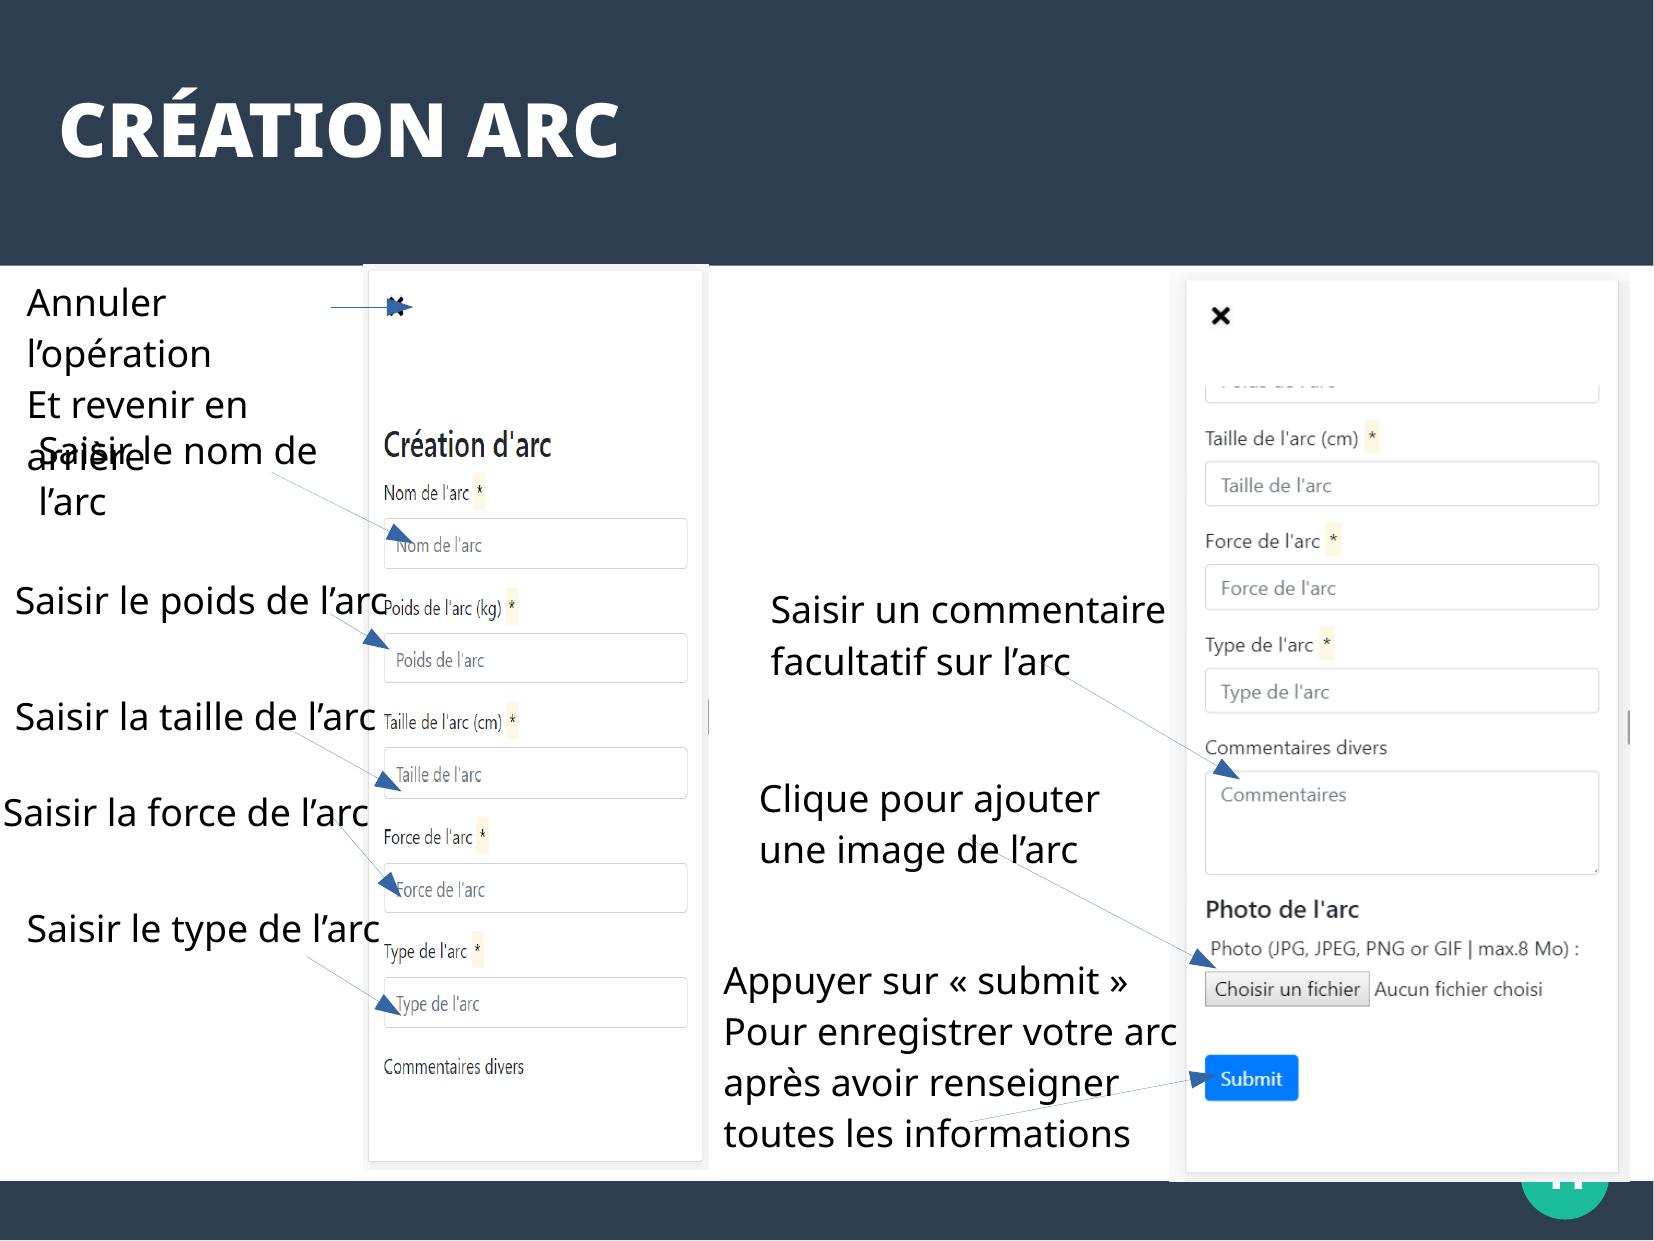

# CRÉATION ARC
Annuler l’opération
Et revenir en arrière
Saisir le nom de l’arc
Saisir le poids de l’arc
Saisir un commentaire facultatif sur l’arc
Saisir la taille de l’arc
Clique pour ajouter une image de l’arc
Saisir la force de l’arc
Saisir le type de l’arc
Appuyer sur « submit »
Pour enregistrer votre arc après avoir renseigner toutes les informations
11